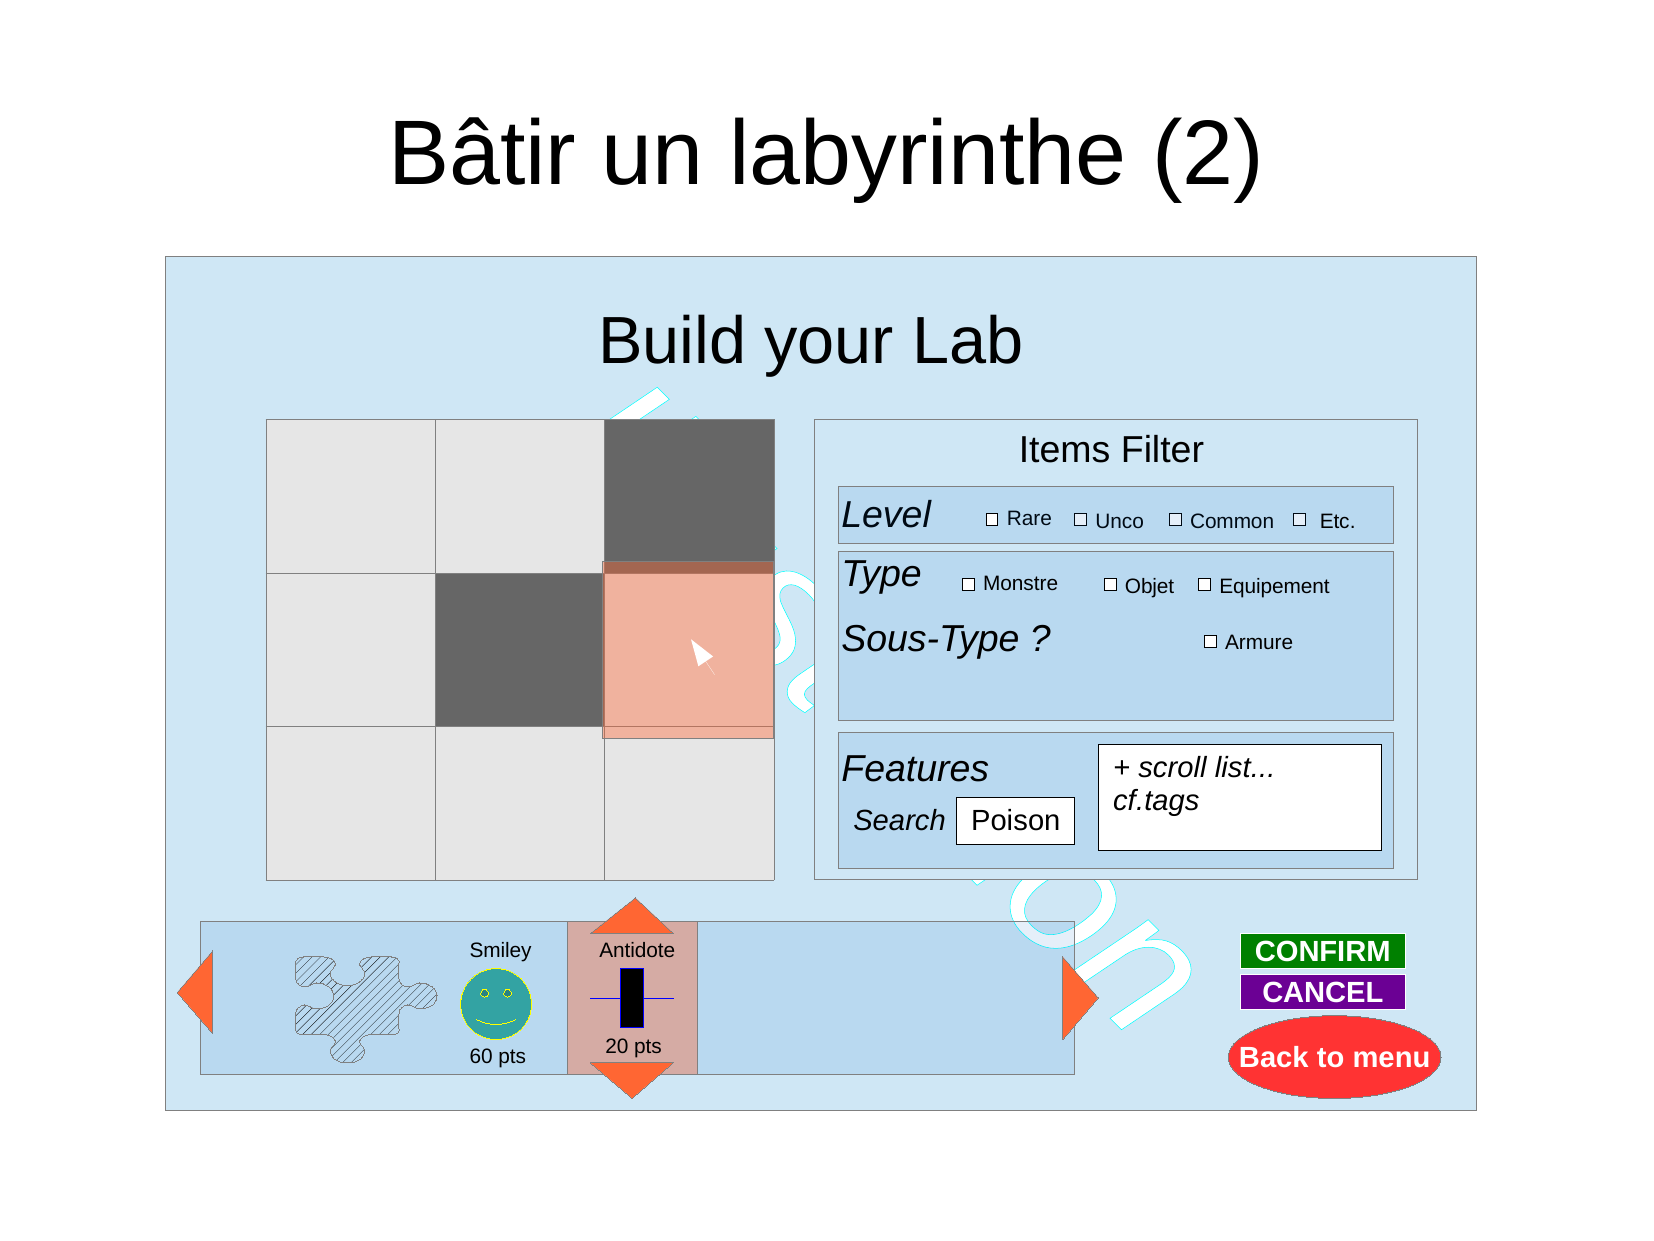

# Bâtir un labyrinthe (2)
Build your Lab
| | | |
| --- | --- | --- |
| | | |
| | | |
Items Filter
Level
Rare
Unco
Common
Etc.
Type
Monstre
Objet
Equipement
Illustration
Sous-Type ?
Armure
Features
+ scroll list... cf.tags
Search
Poison
Smiley
Antidote
CONFIRM
CANCEL
Back to menu
20 pts
60 pts